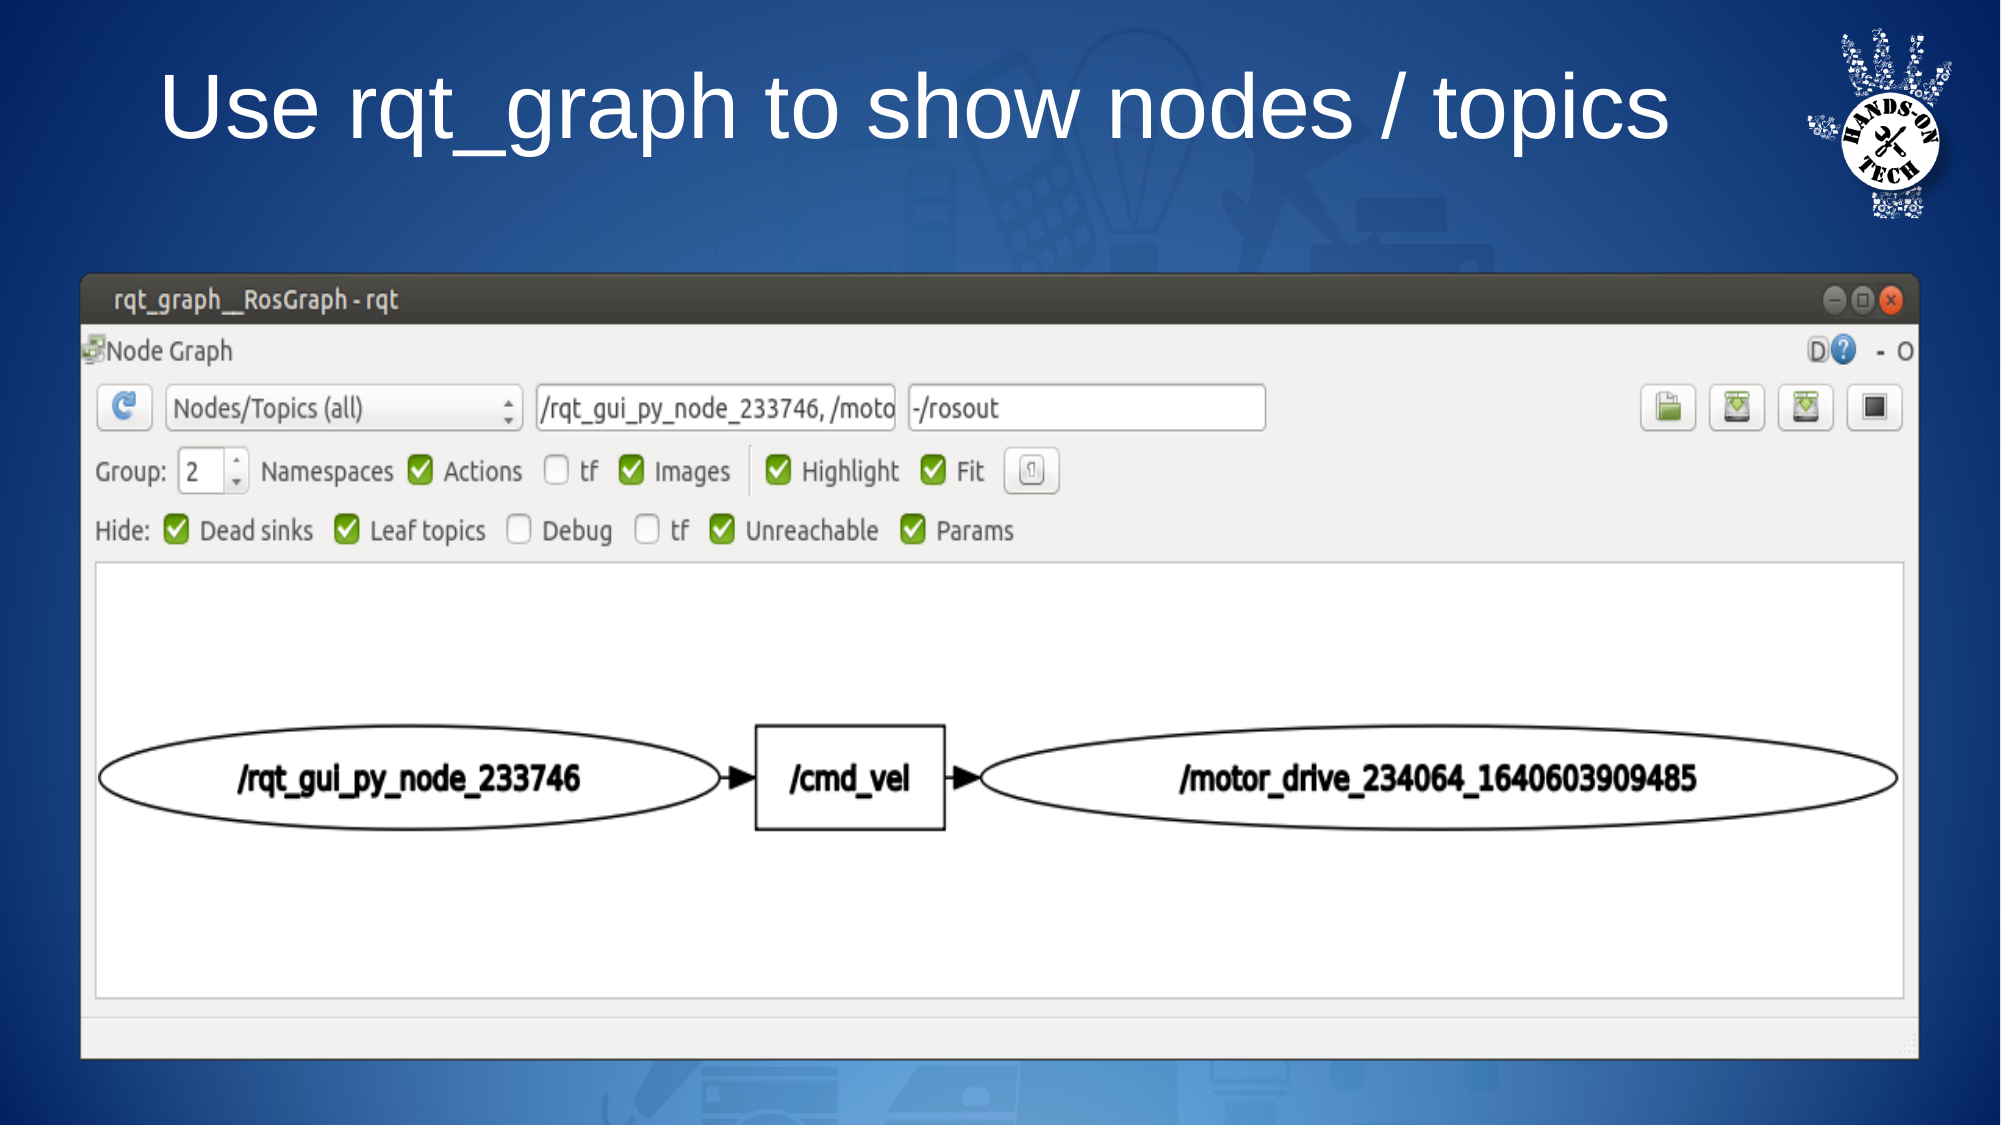

Use rqt_graph to show nodes / topics